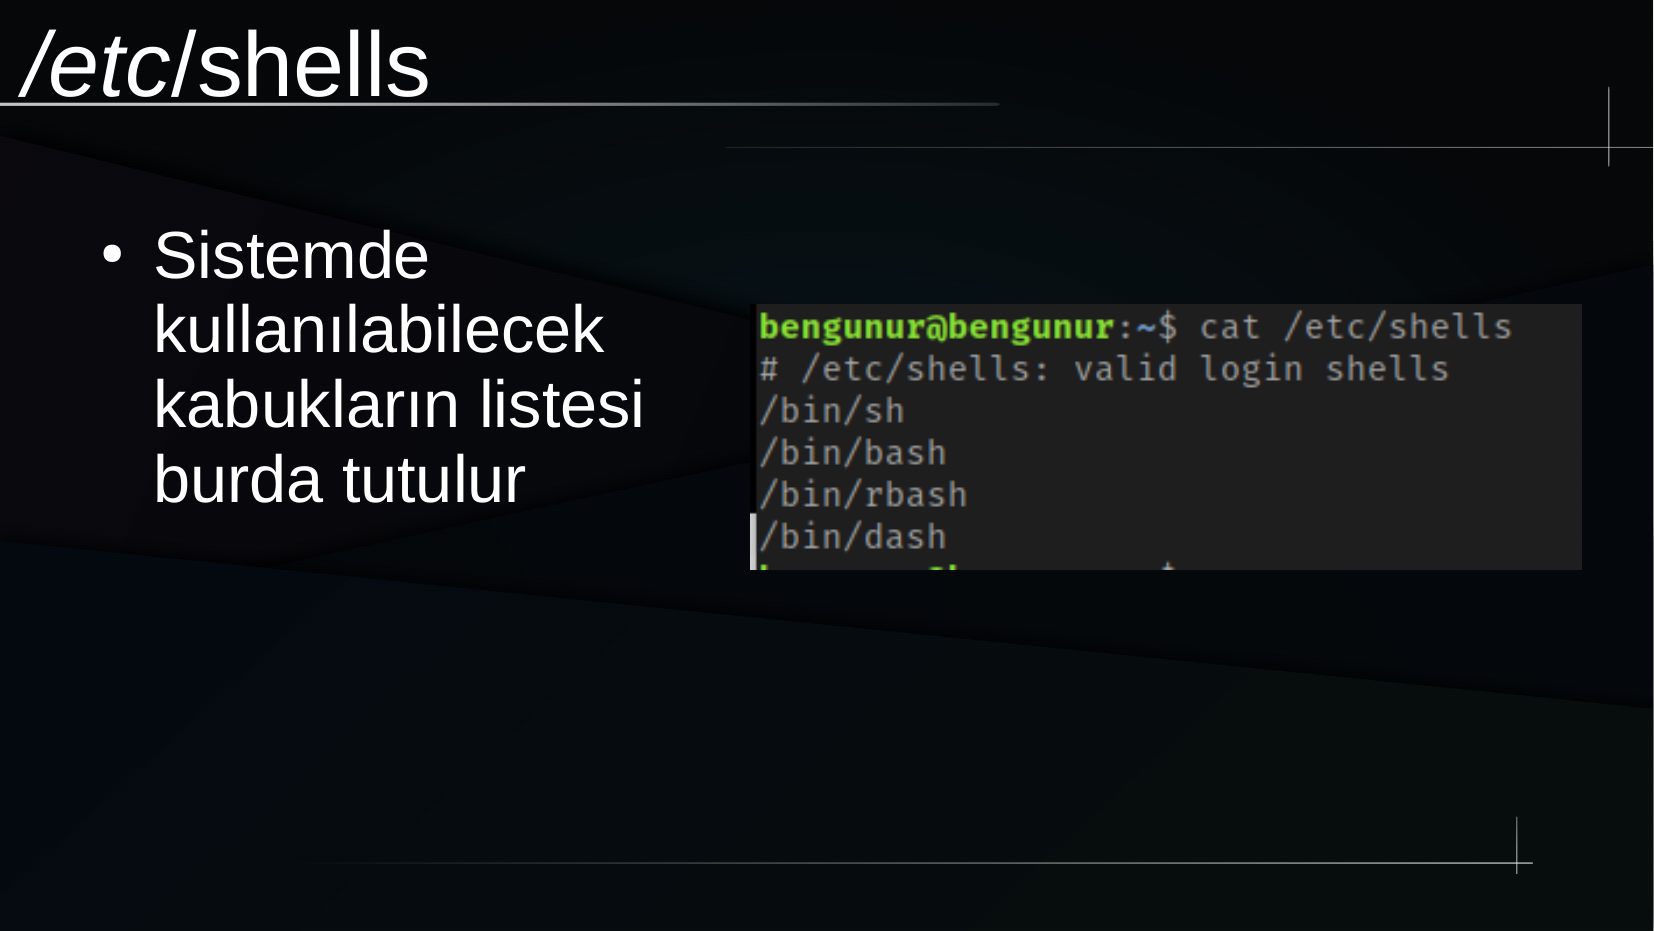

# /etc/shells
Sistemde kullanılabilecek kabukların listesi burda tutulur